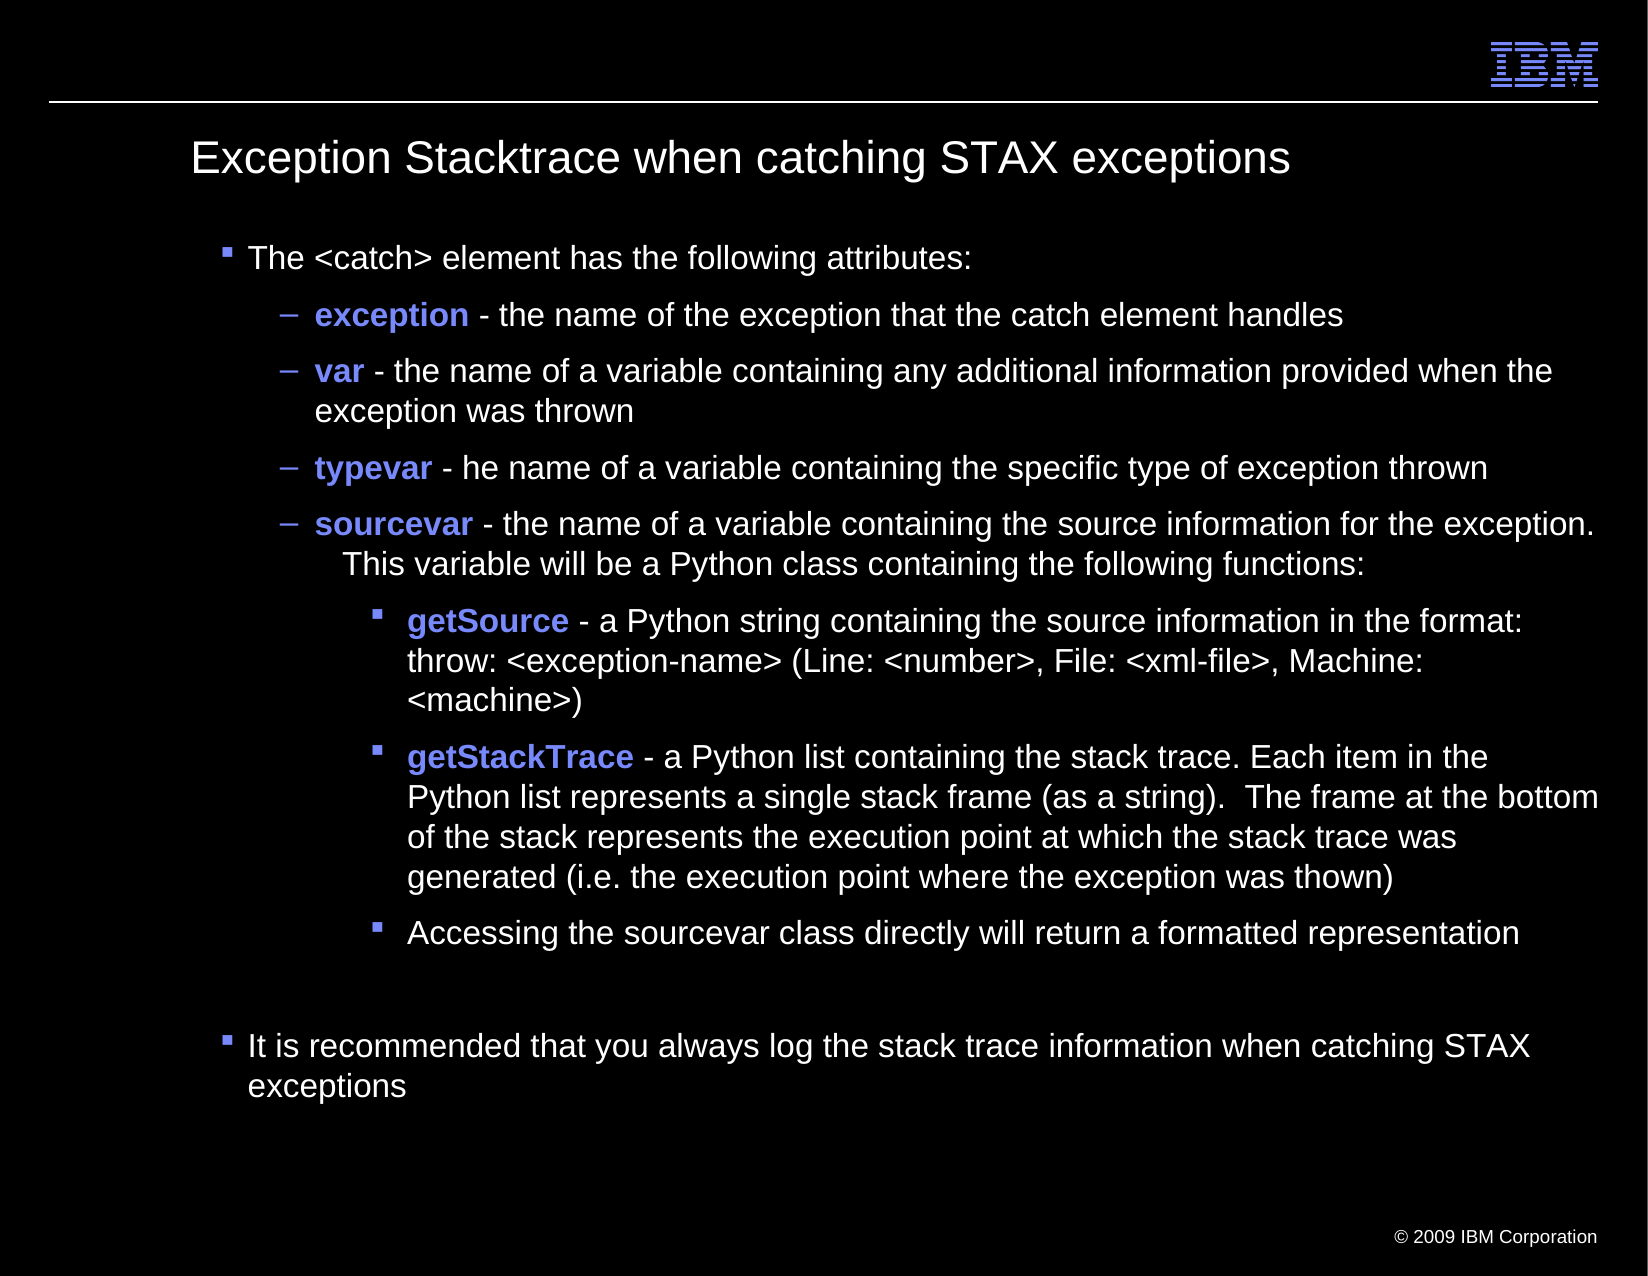

# Exception Stacktrace when catching STAX exceptions
The <catch> element has the following attributes:
exception - the name of the exception that the catch element handles
var - the name of a variable containing any additional information provided when the exception was thrown
typevar - he name of a variable containing the specific type of exception thrown
sourcevar - the name of a variable containing the source information for the exception. This variable will be a Python class containing the following functions:
getSource - a Python string containing the source information in the format: throw: <exception-name> (Line: , File: <xml-file>, Machine: <machine>)
getStackTrace - a Python list containing the stack trace. Each item in the Python list represents a single stack frame (as a string). The frame at the bottom of the stack represents the execution point at which the stack trace was generated (i.e. the execution point where the exception was thown)
Accessing the sourcevar class directly will return a formatted representation
It is recommended that you always log the stack trace information when catching STAX exceptions